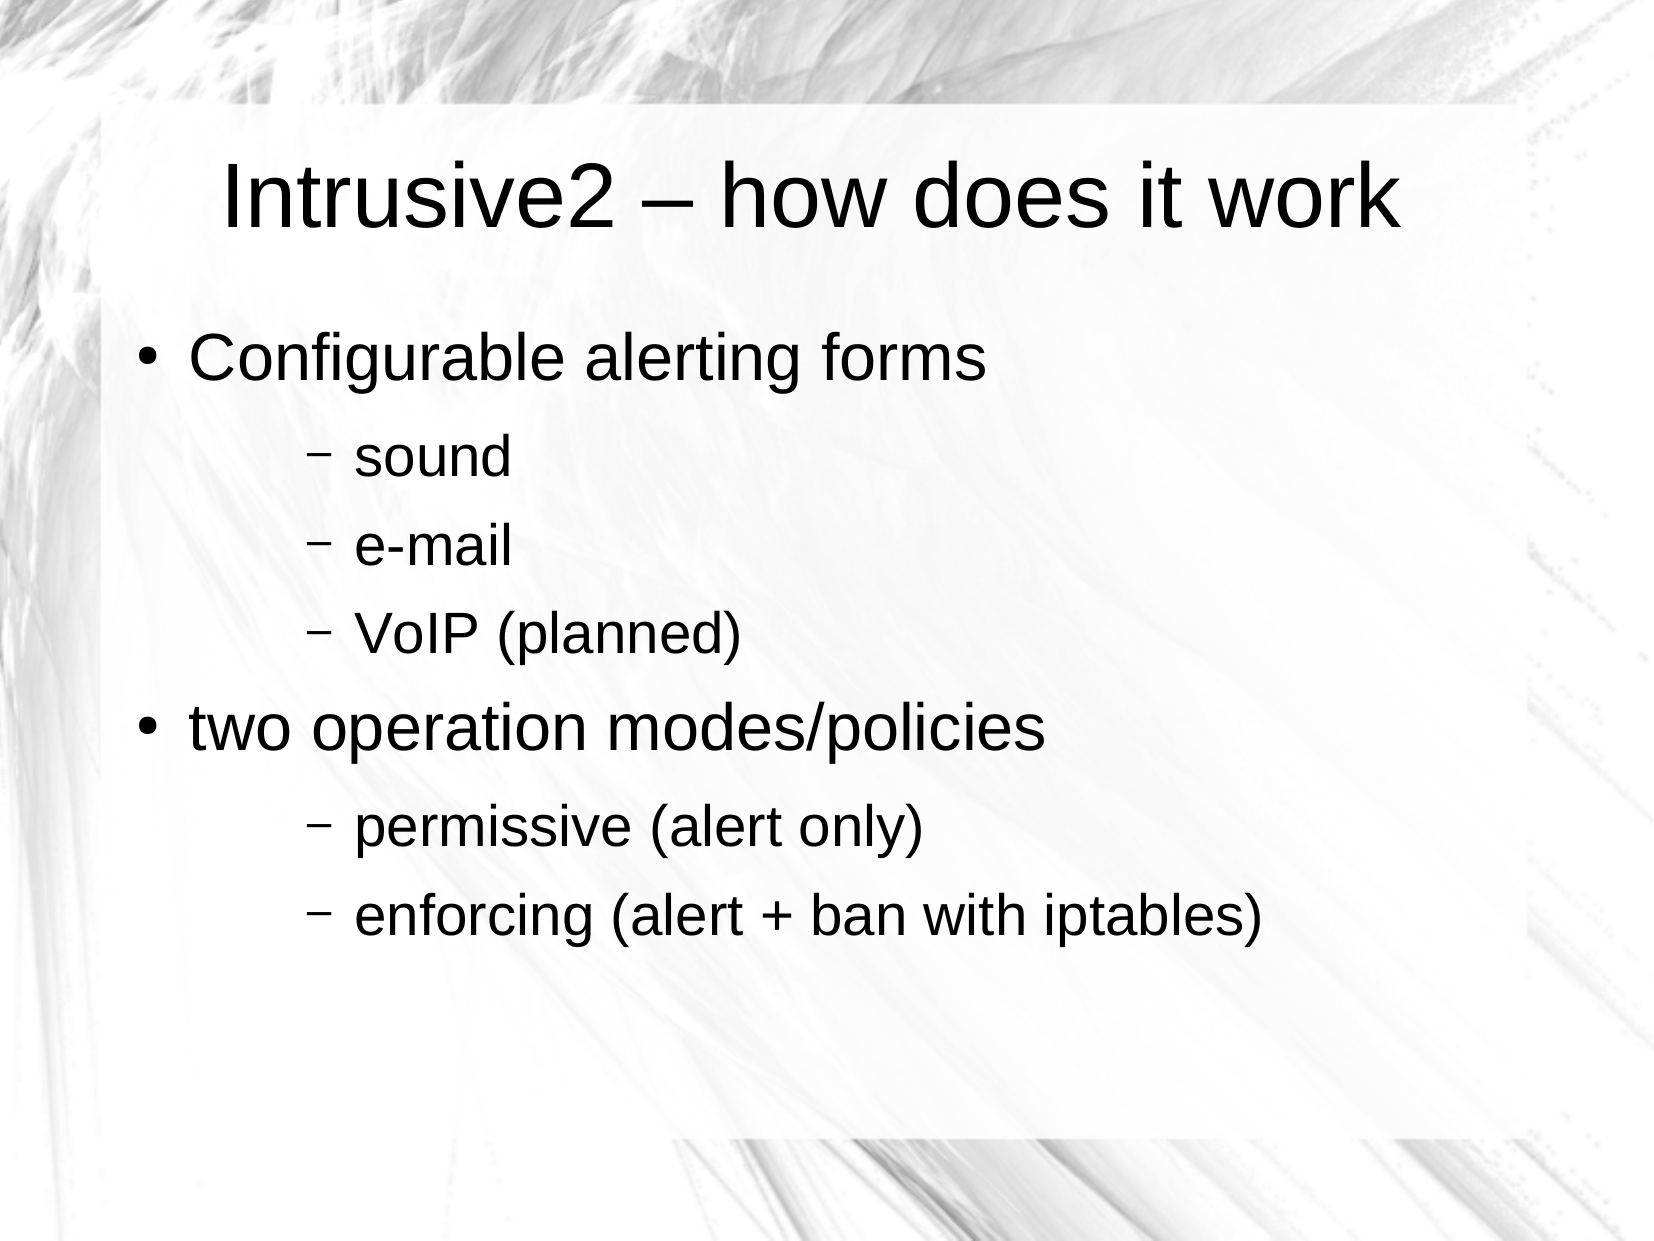

# Intrusive2 – how does it work
Configurable alerting forms
sound
e-mail
VoIP (planned)
two operation modes/policies
permissive (alert only)
enforcing (alert + ban with iptables)